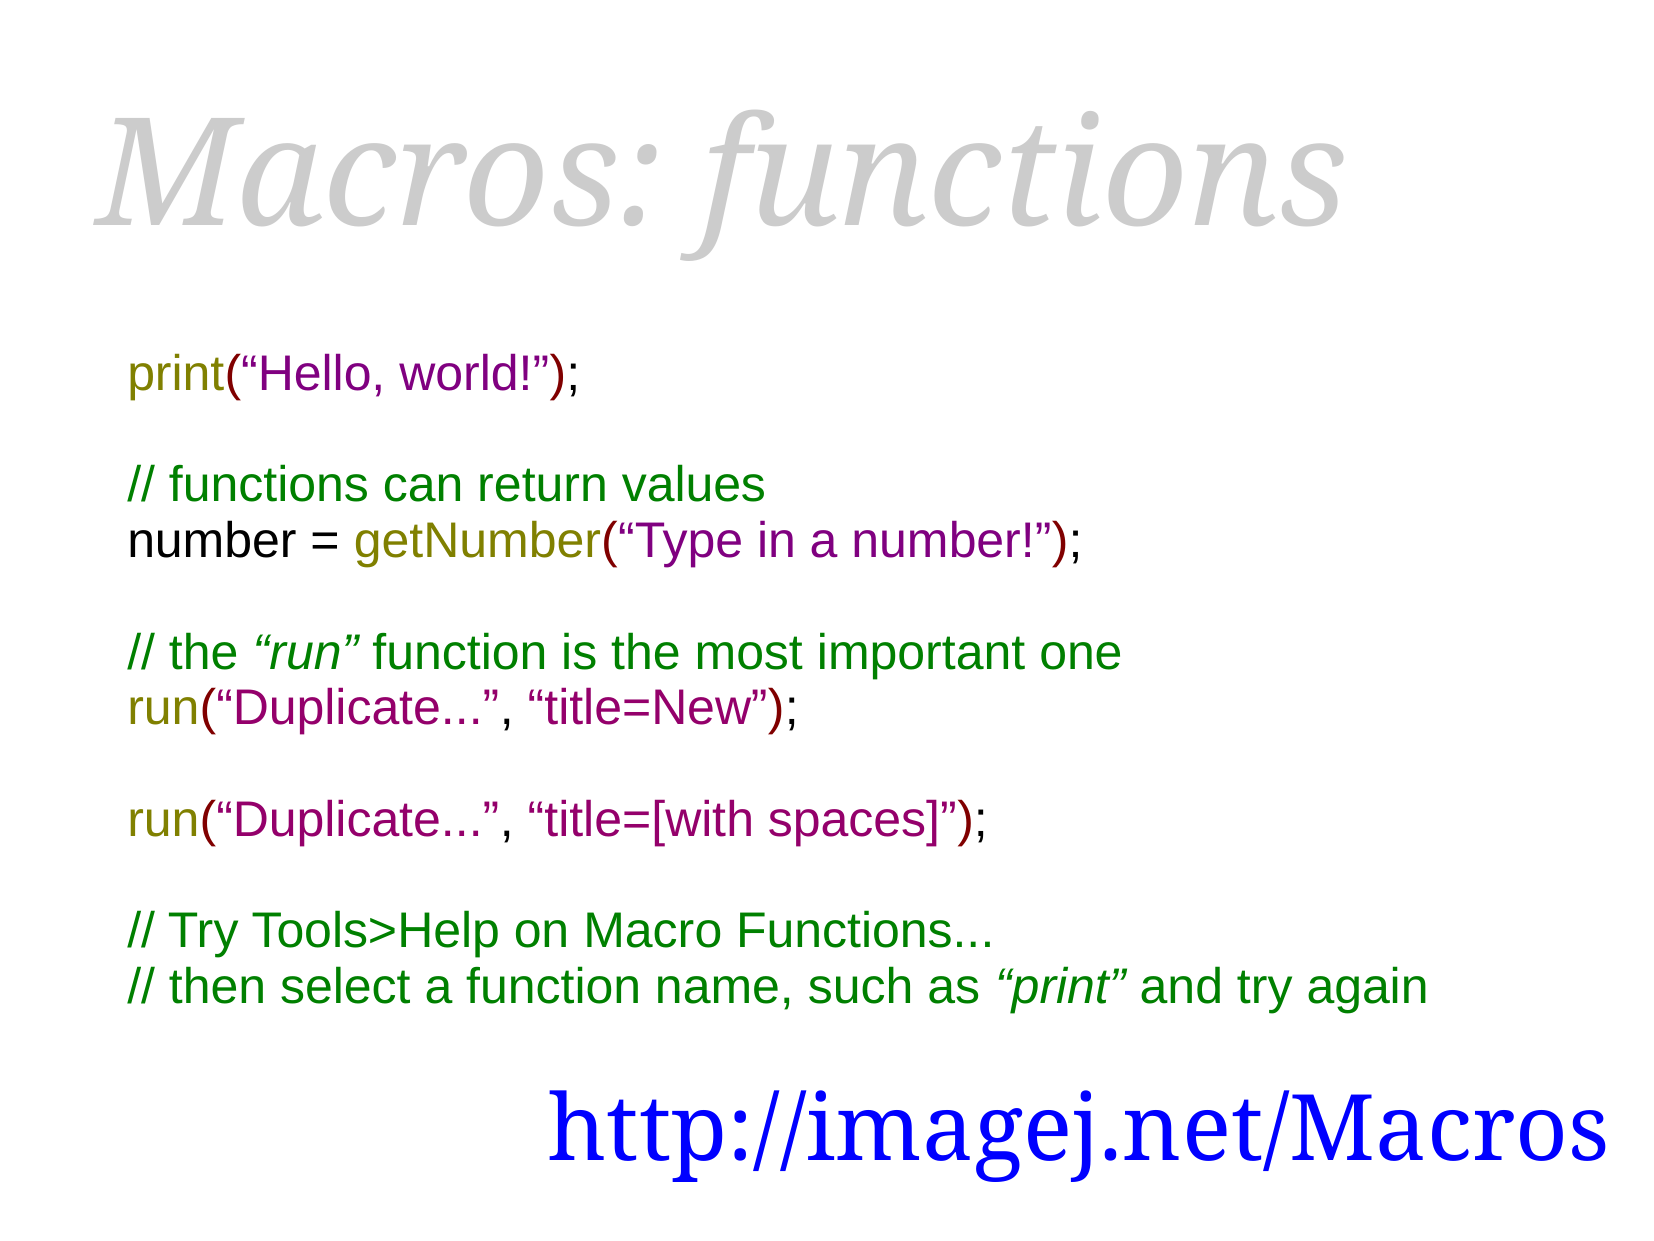

Macros: functions
print(“Hello, world!”);
// functions can return values
number = getNumber(“Type in a number!”);
// the “run” function is the most important one
run(“Duplicate...”, “title=New”);
run(“Duplicate...”, “title=[with spaces]”);
// Try Tools>Help on Macro Functions...
// then select a function name, such as “print” and try again
http://imagej.net/Macros